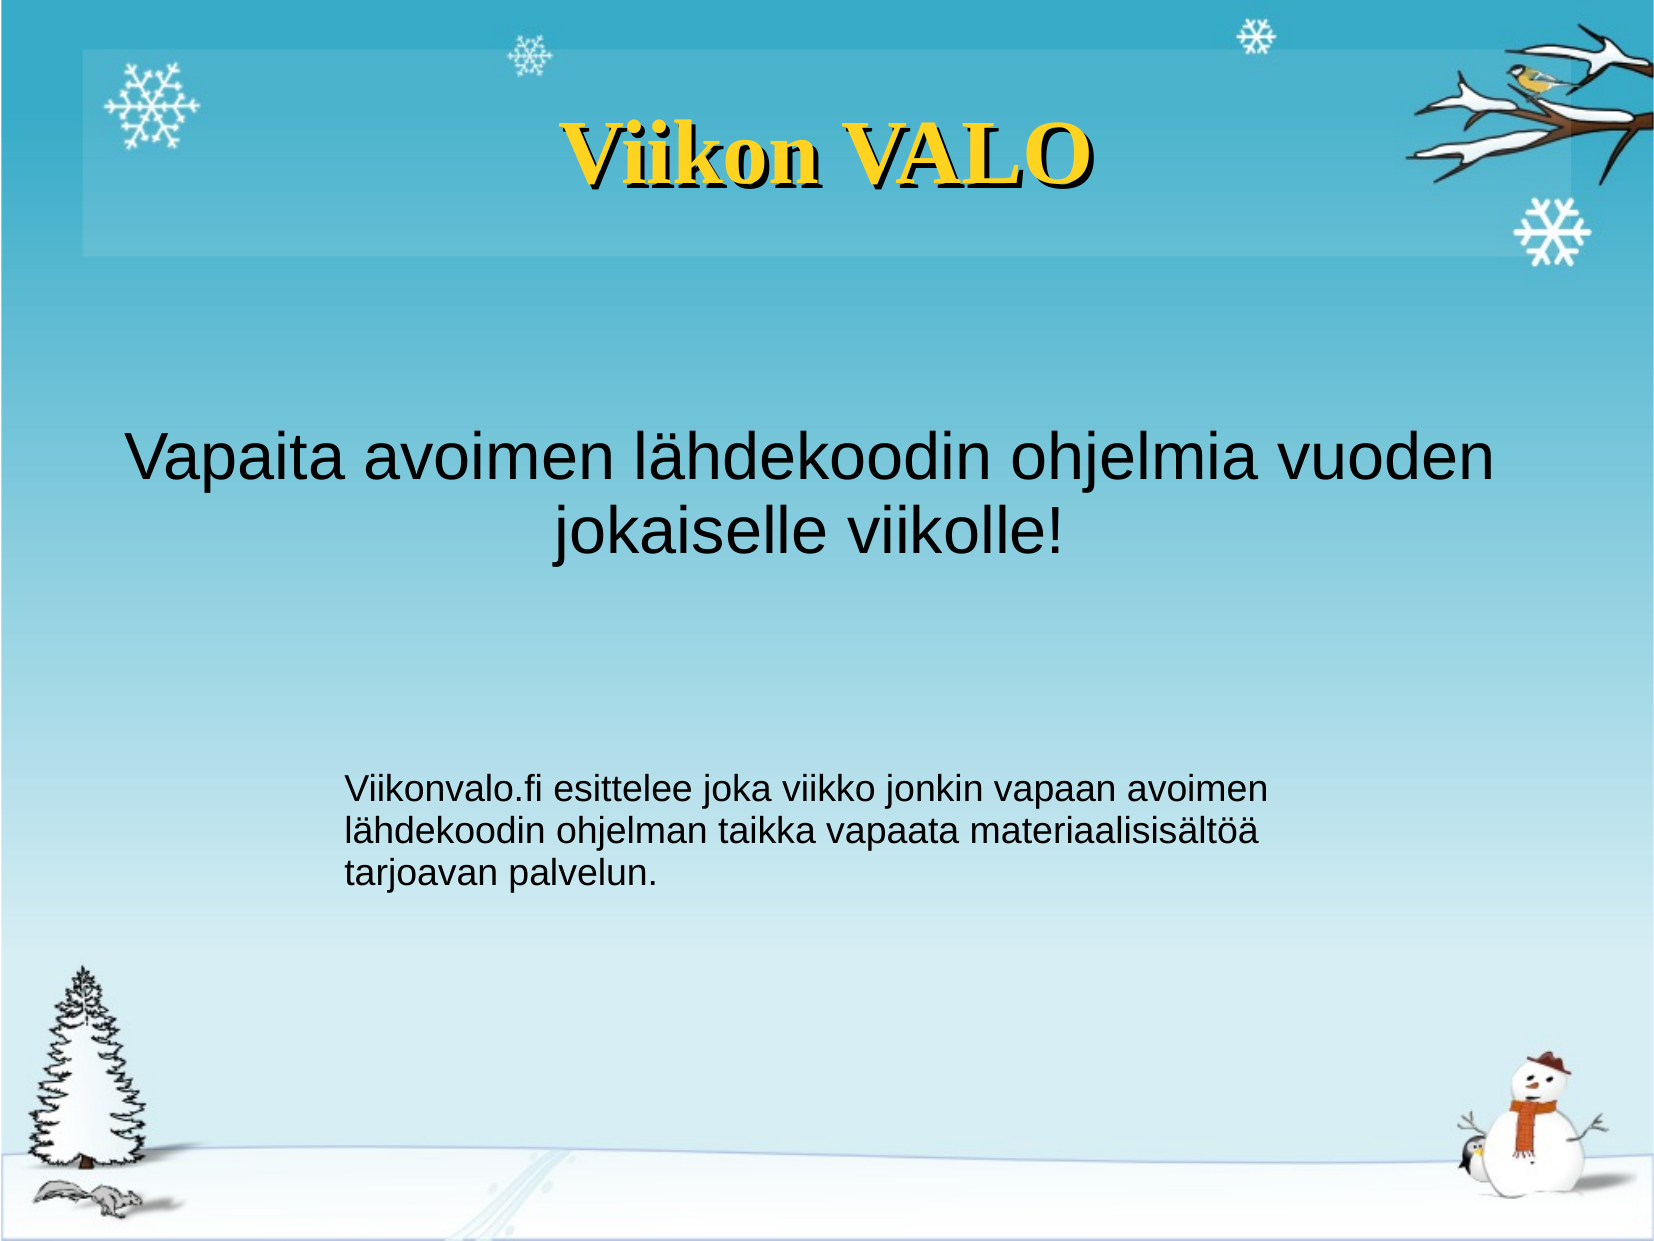

# Viikon VALO
Vapaita avoimen lähdekoodin ohjelmia vuoden jokaiselle viikolle!
Viikonvalo.fi esittelee joka viikko jonkin vapaan avoimen lähdekoodin ohjelman taikka vapaata materiaalisisältöä tarjoavan palvelun.